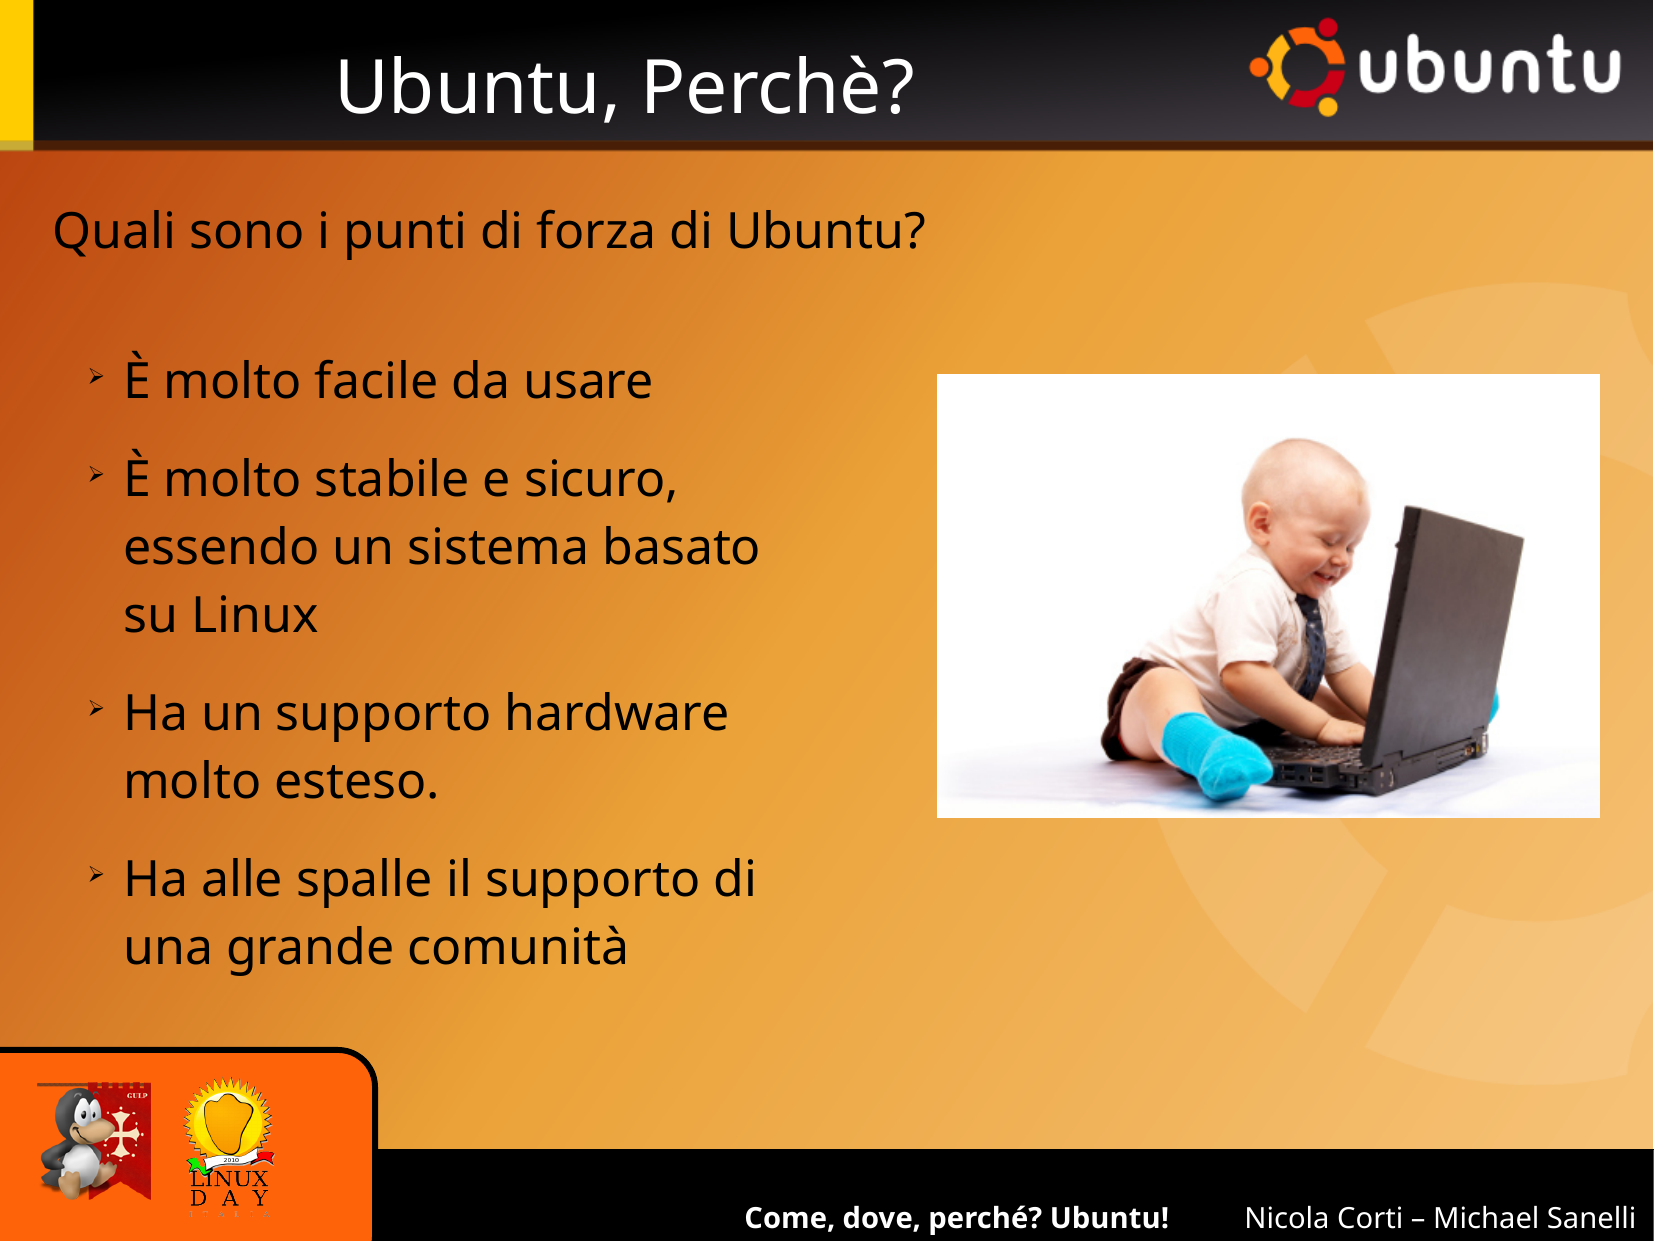

# Ubuntu, Perchè?
Quali sono i punti di forza di Ubuntu?
È molto facile da usare
È molto stabile e sicuro, essendo un sistema basato su Linux
Ha un supporto hardware molto esteso.
Ha alle spalle il supporto di una grande comunità